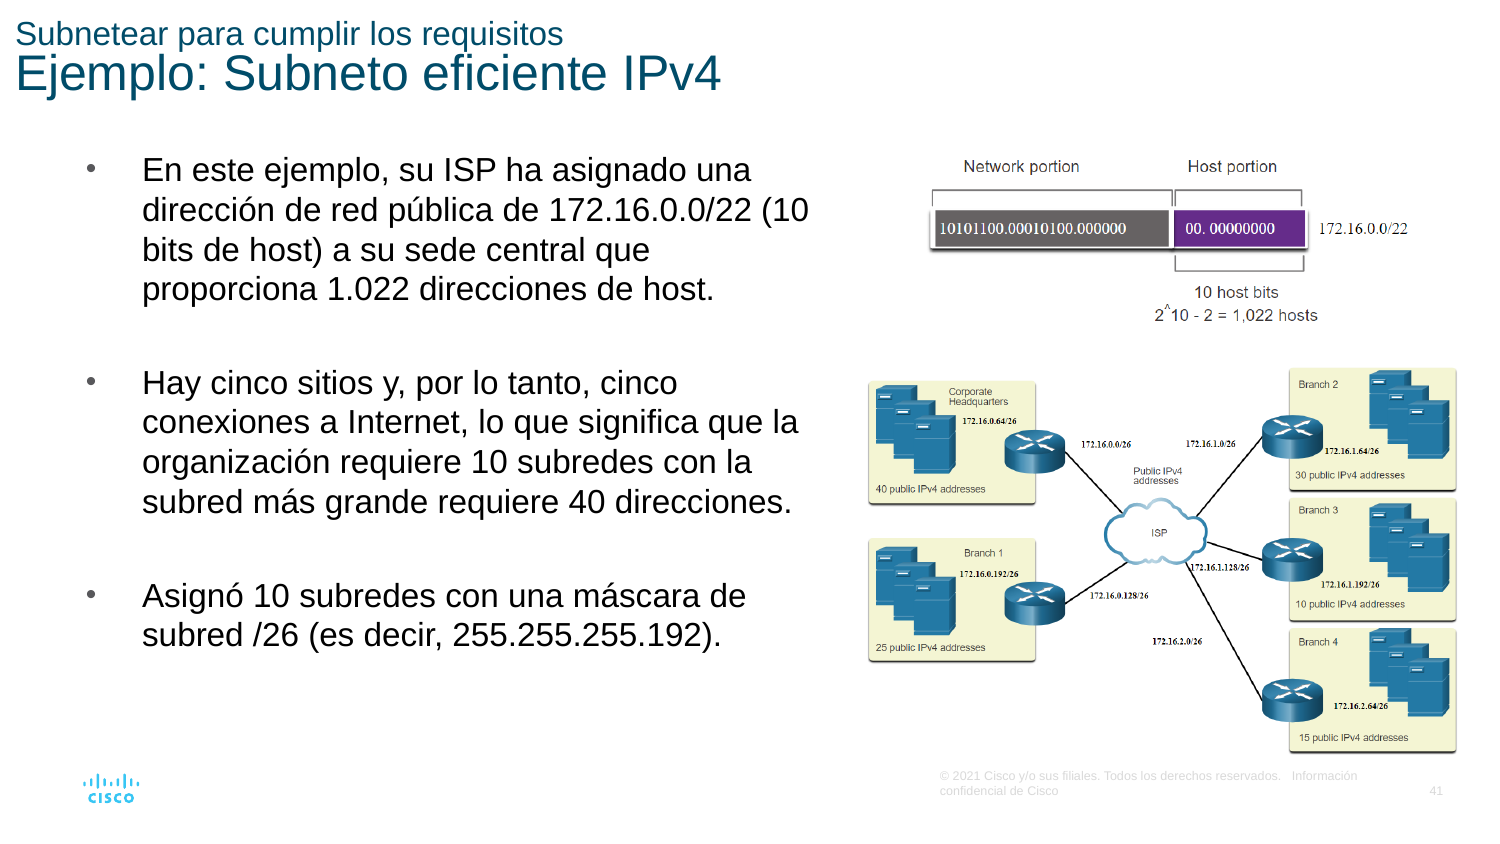

# Subnetear para cumplir los requisitos Ejemplo: Subneto eficiente IPv4
En este ejemplo, su ISP ha asignado una dirección de red pública de 172.16.0.0/22 (10 bits de host) a su sede central que proporciona 1.022 direcciones de host.
Hay cinco sitios y, por lo tanto, cinco conexiones a Internet, lo que significa que la organización requiere 10 subredes con la subred más grande requiere 40 direcciones.
Asignó 10 subredes con una máscara de subred /26 (es decir, 255.255.255.192).